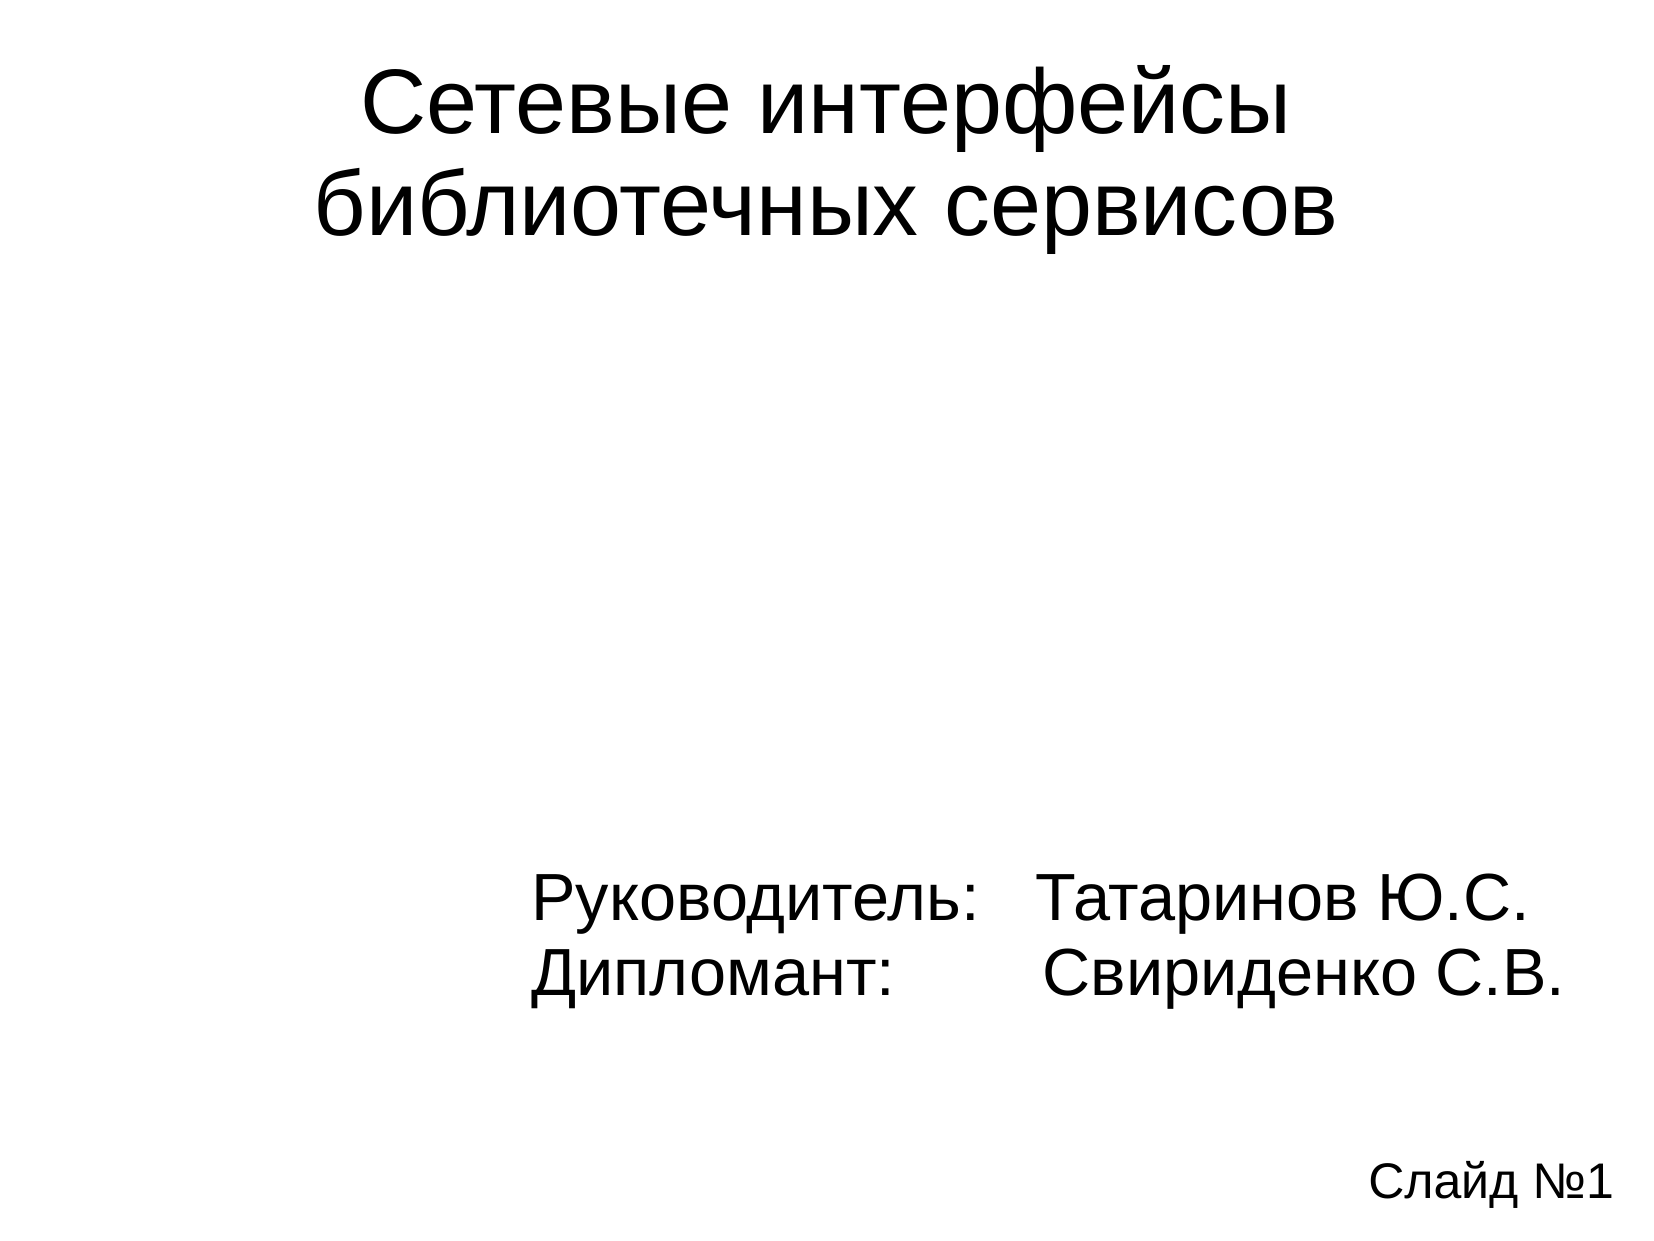

# Сетевые интерфейсы библиотечных сервисов
Руководитель: Татаринов Ю.С.
Дипломант: Свириденко С.В.
Слайд №1